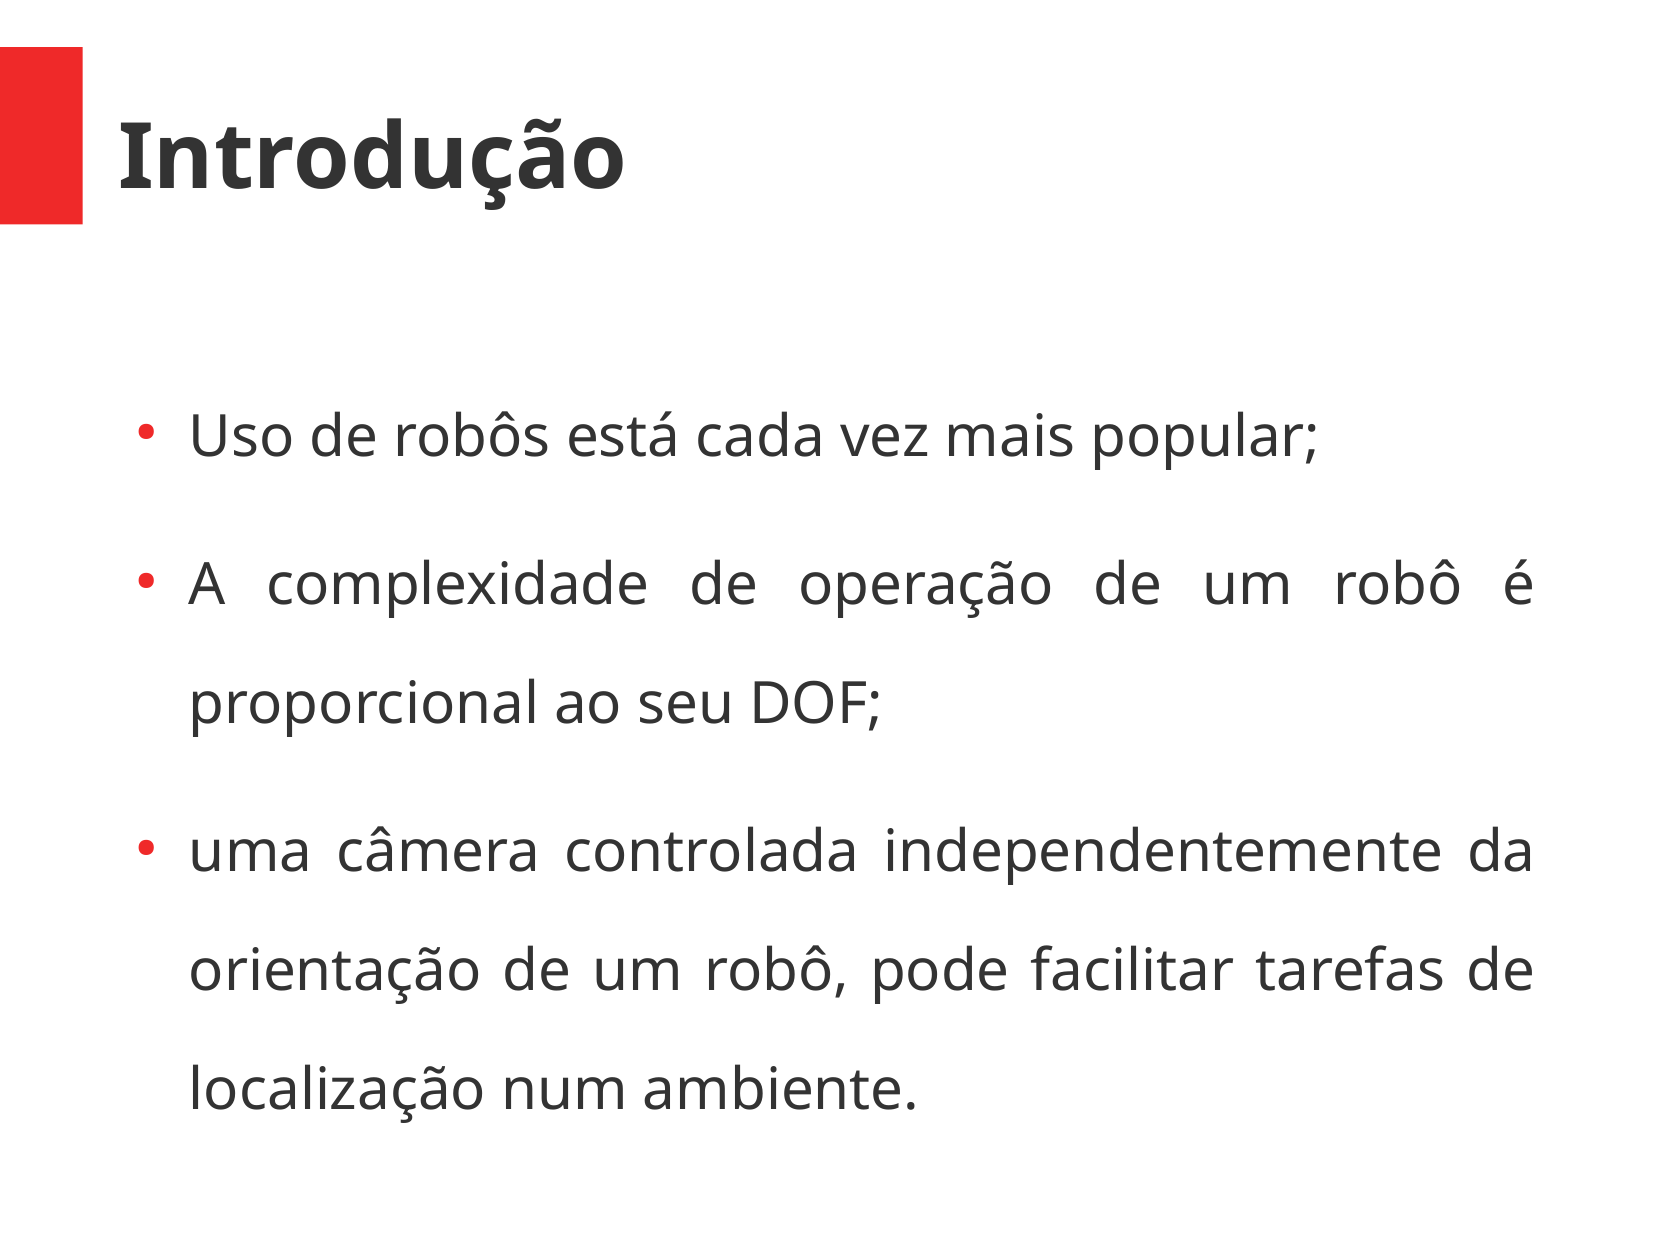

# Introdução
Uso de robôs está cada vez mais popular;
A complexidade de operação de um robô é proporcional ao seu DOF;
uma câmera controlada independentemente da orientação de um robô, pode facilitar tarefas de localização num ambiente.